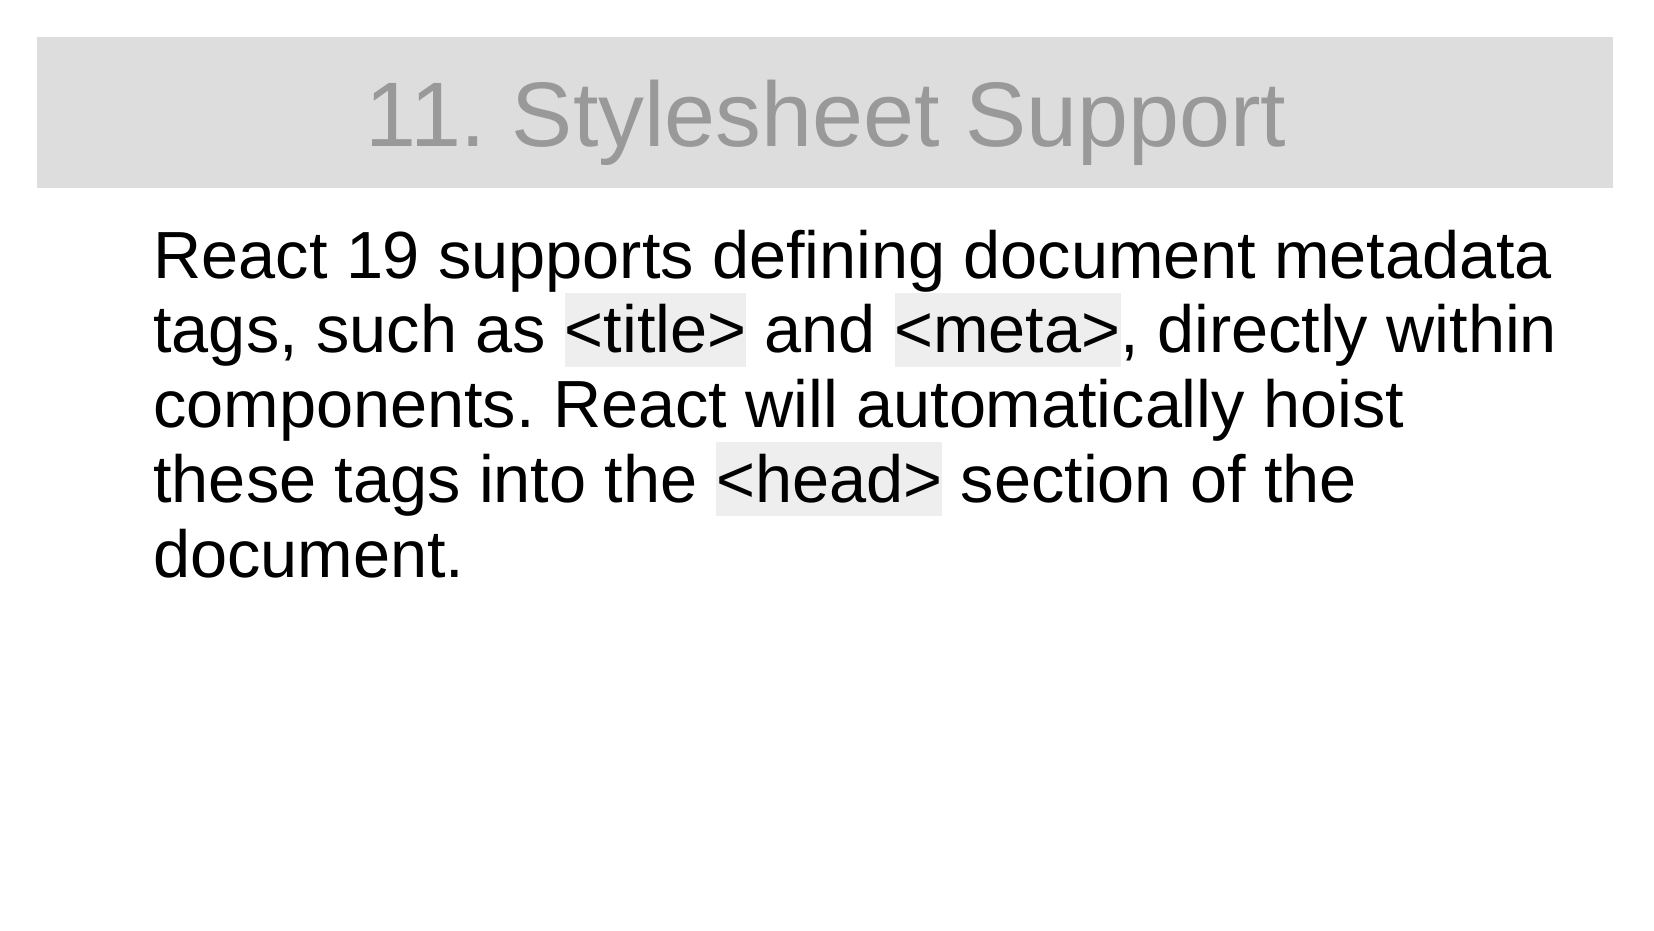

# 11. Stylesheet Support
React 19 supports defining document metadata tags, such as <title> and <meta>, directly within components. React will automatically hoist these tags into the <head> section of the document.